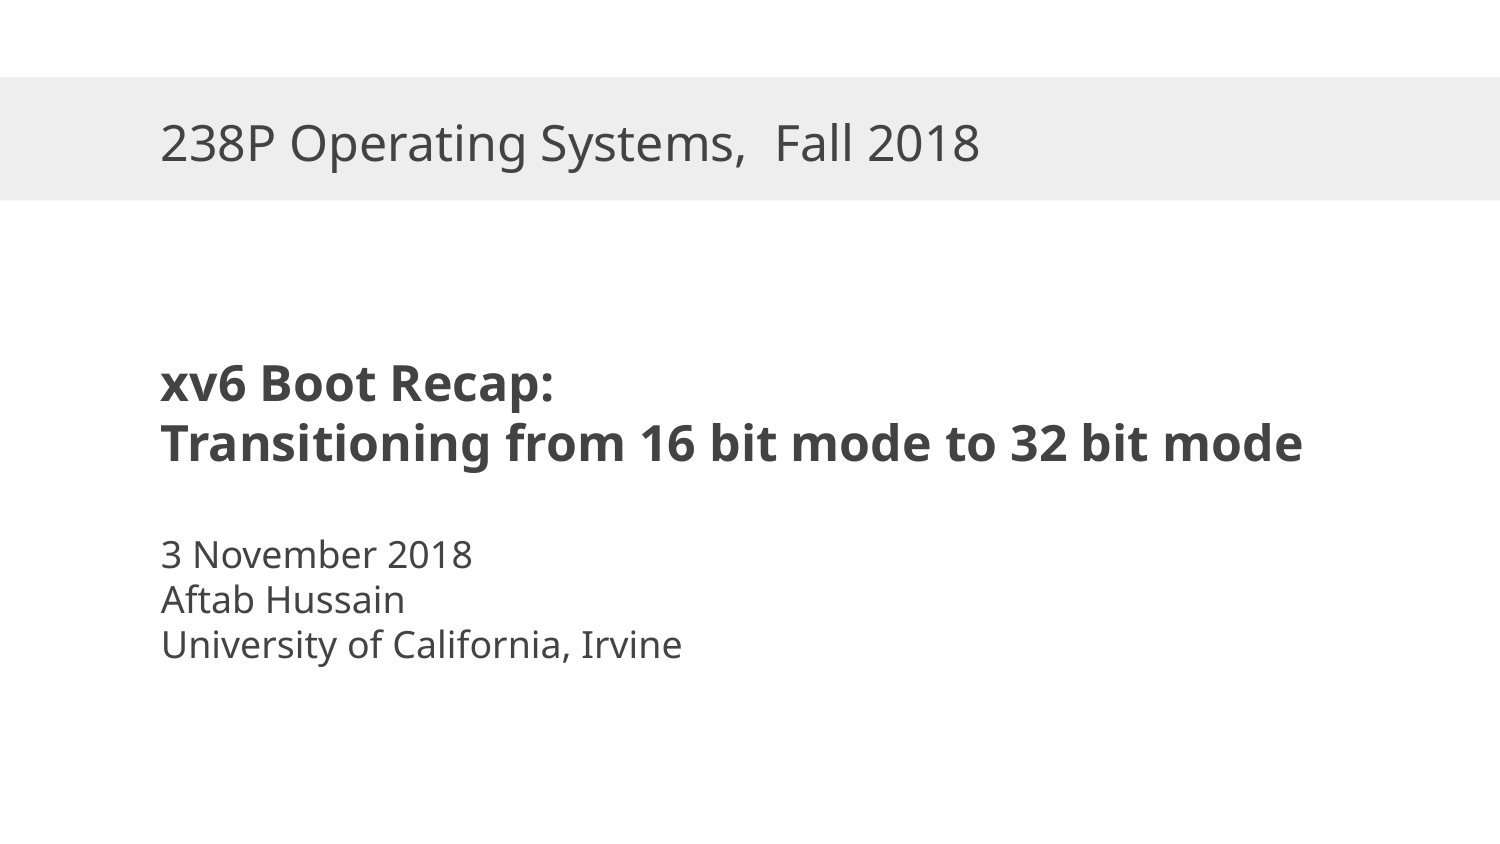

238P Operating Systems, Fall 2018
xv6 Boot Recap:
Transitioning from 16 bit mode to 32 bit mode
3 November 2018
Aftab Hussain
University of California, Irvine